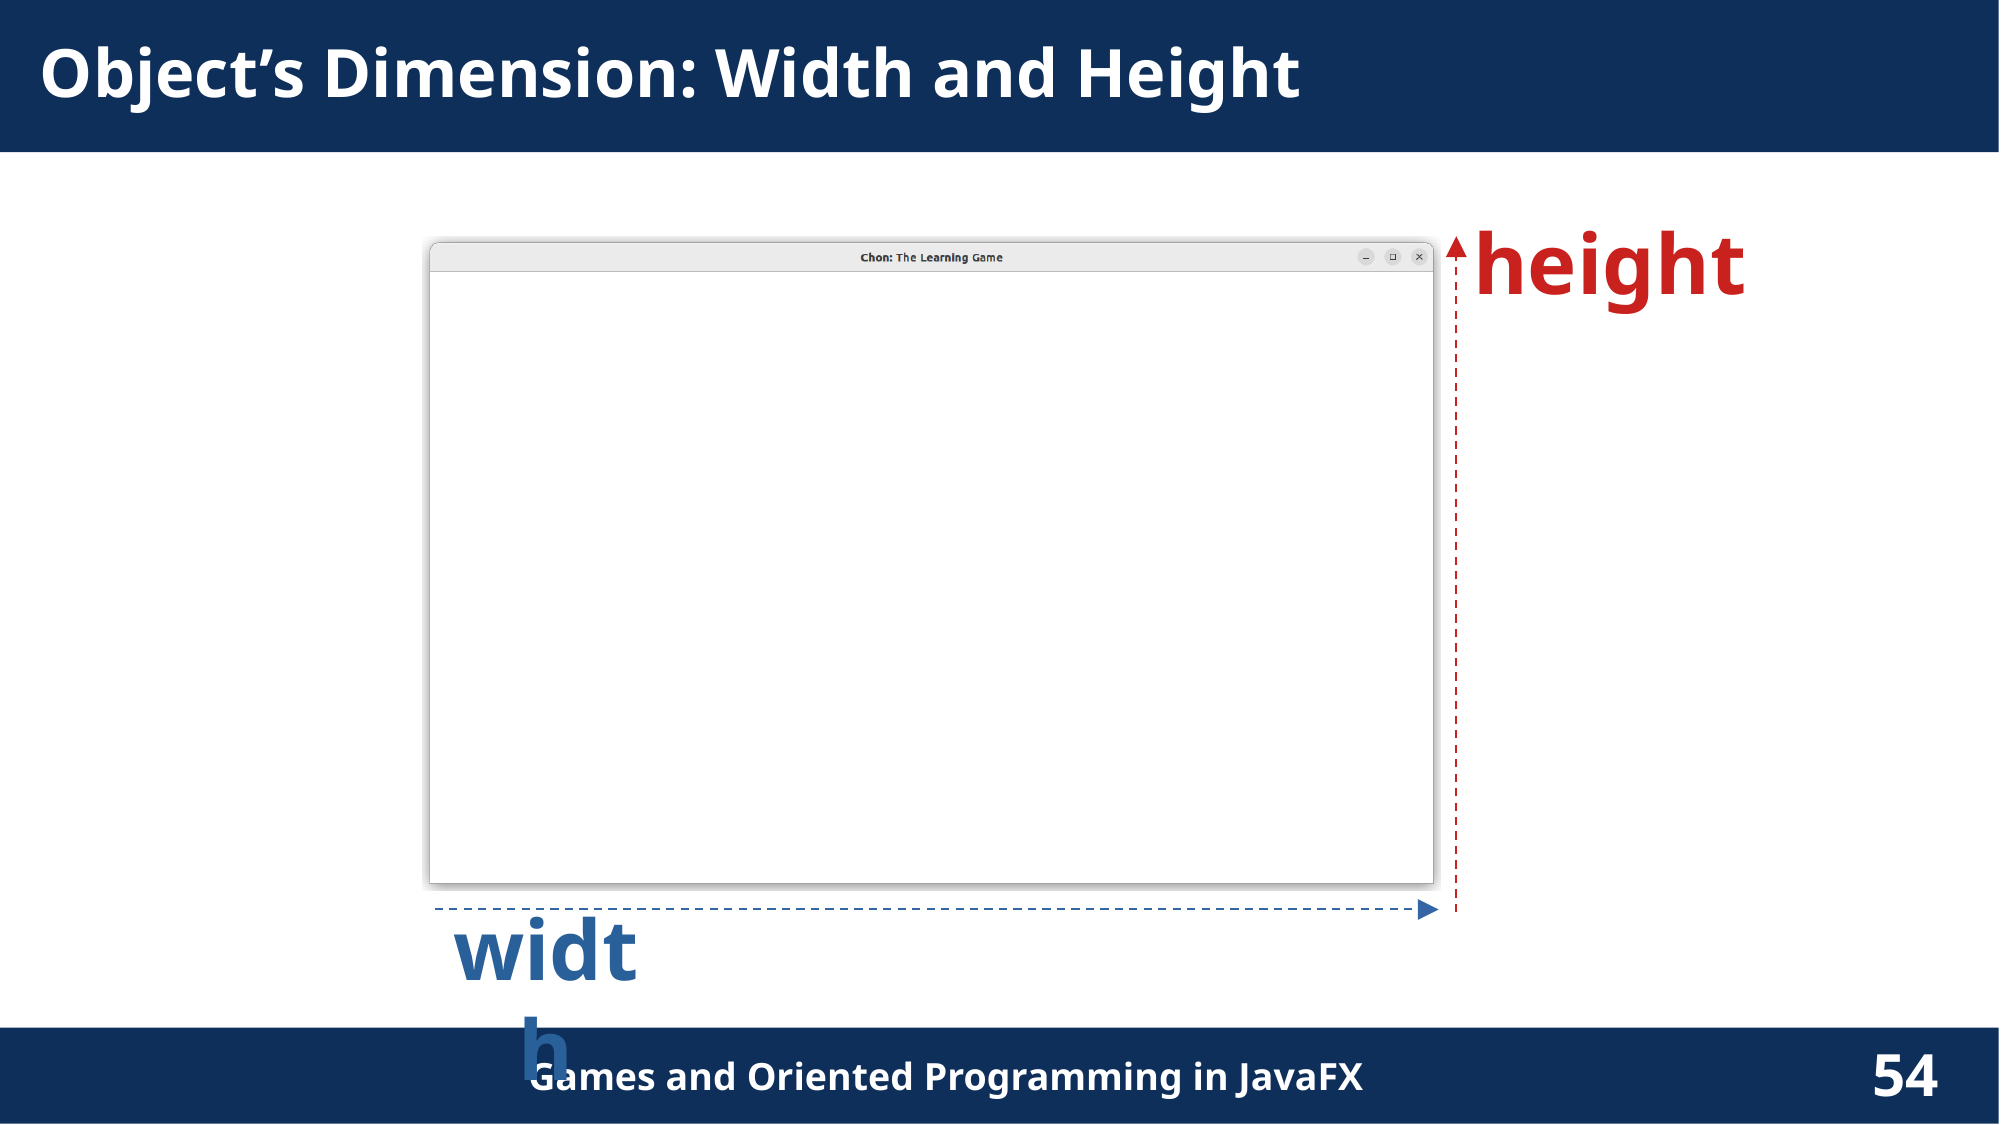

Object’s Dimension: Width and Height
height
width